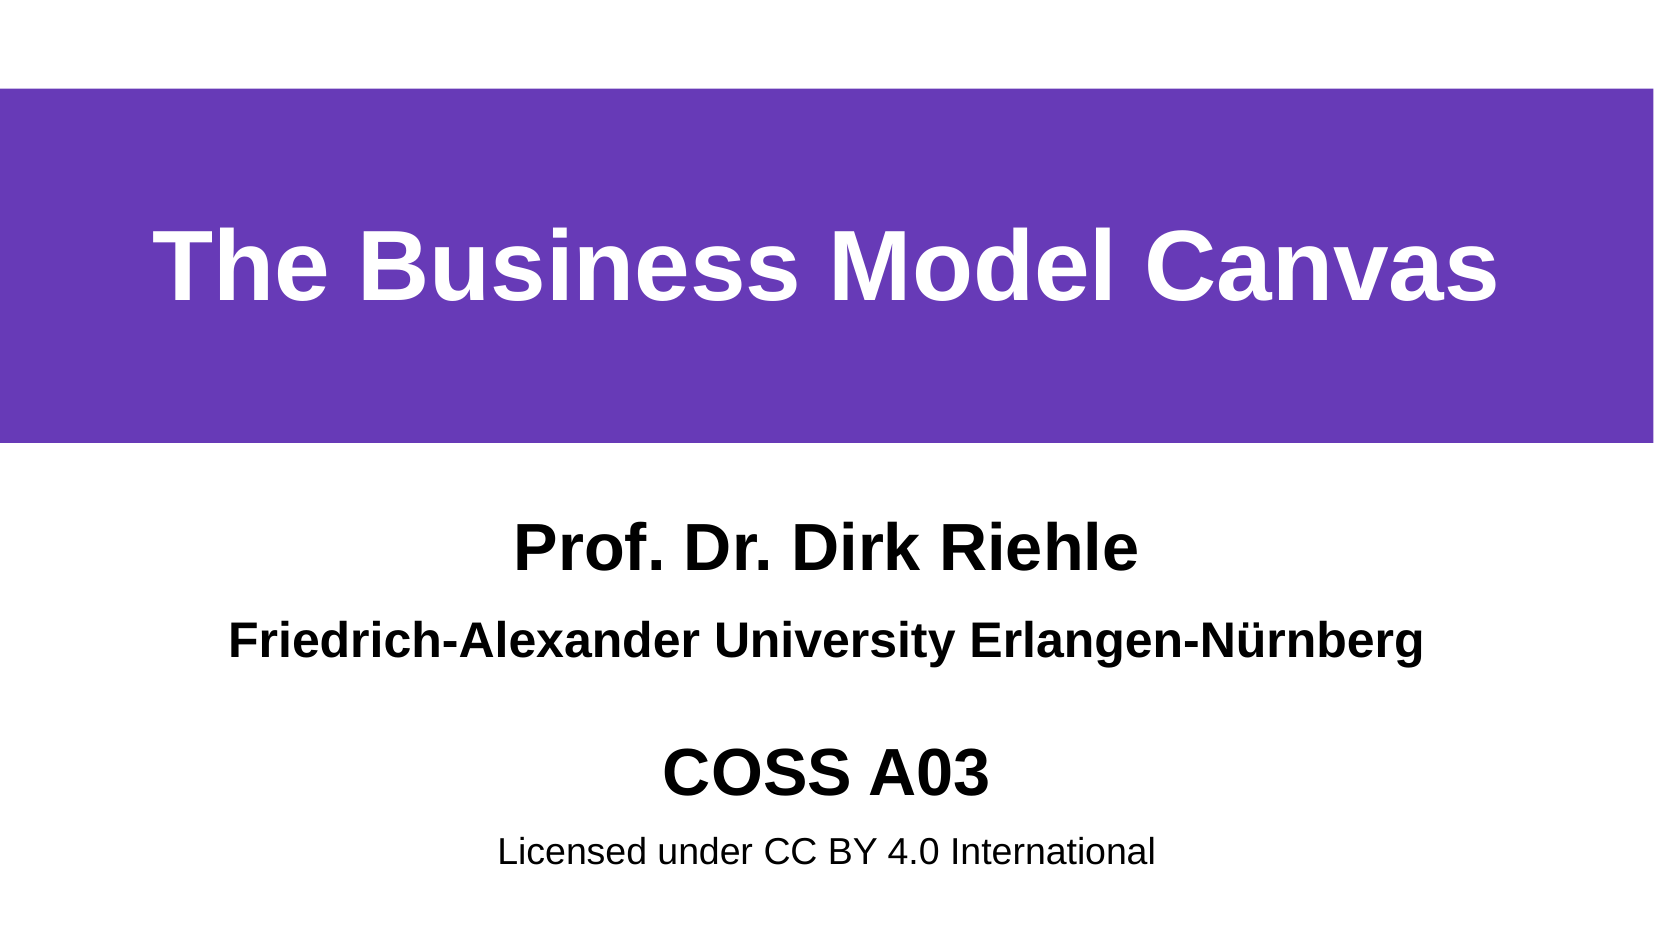

# The Business Model Canvas
Prof. Dr. Dirk Riehle
Friedrich-Alexander University Erlangen-Nürnberg
COSS A03
Licensed under CC BY 4.0 International